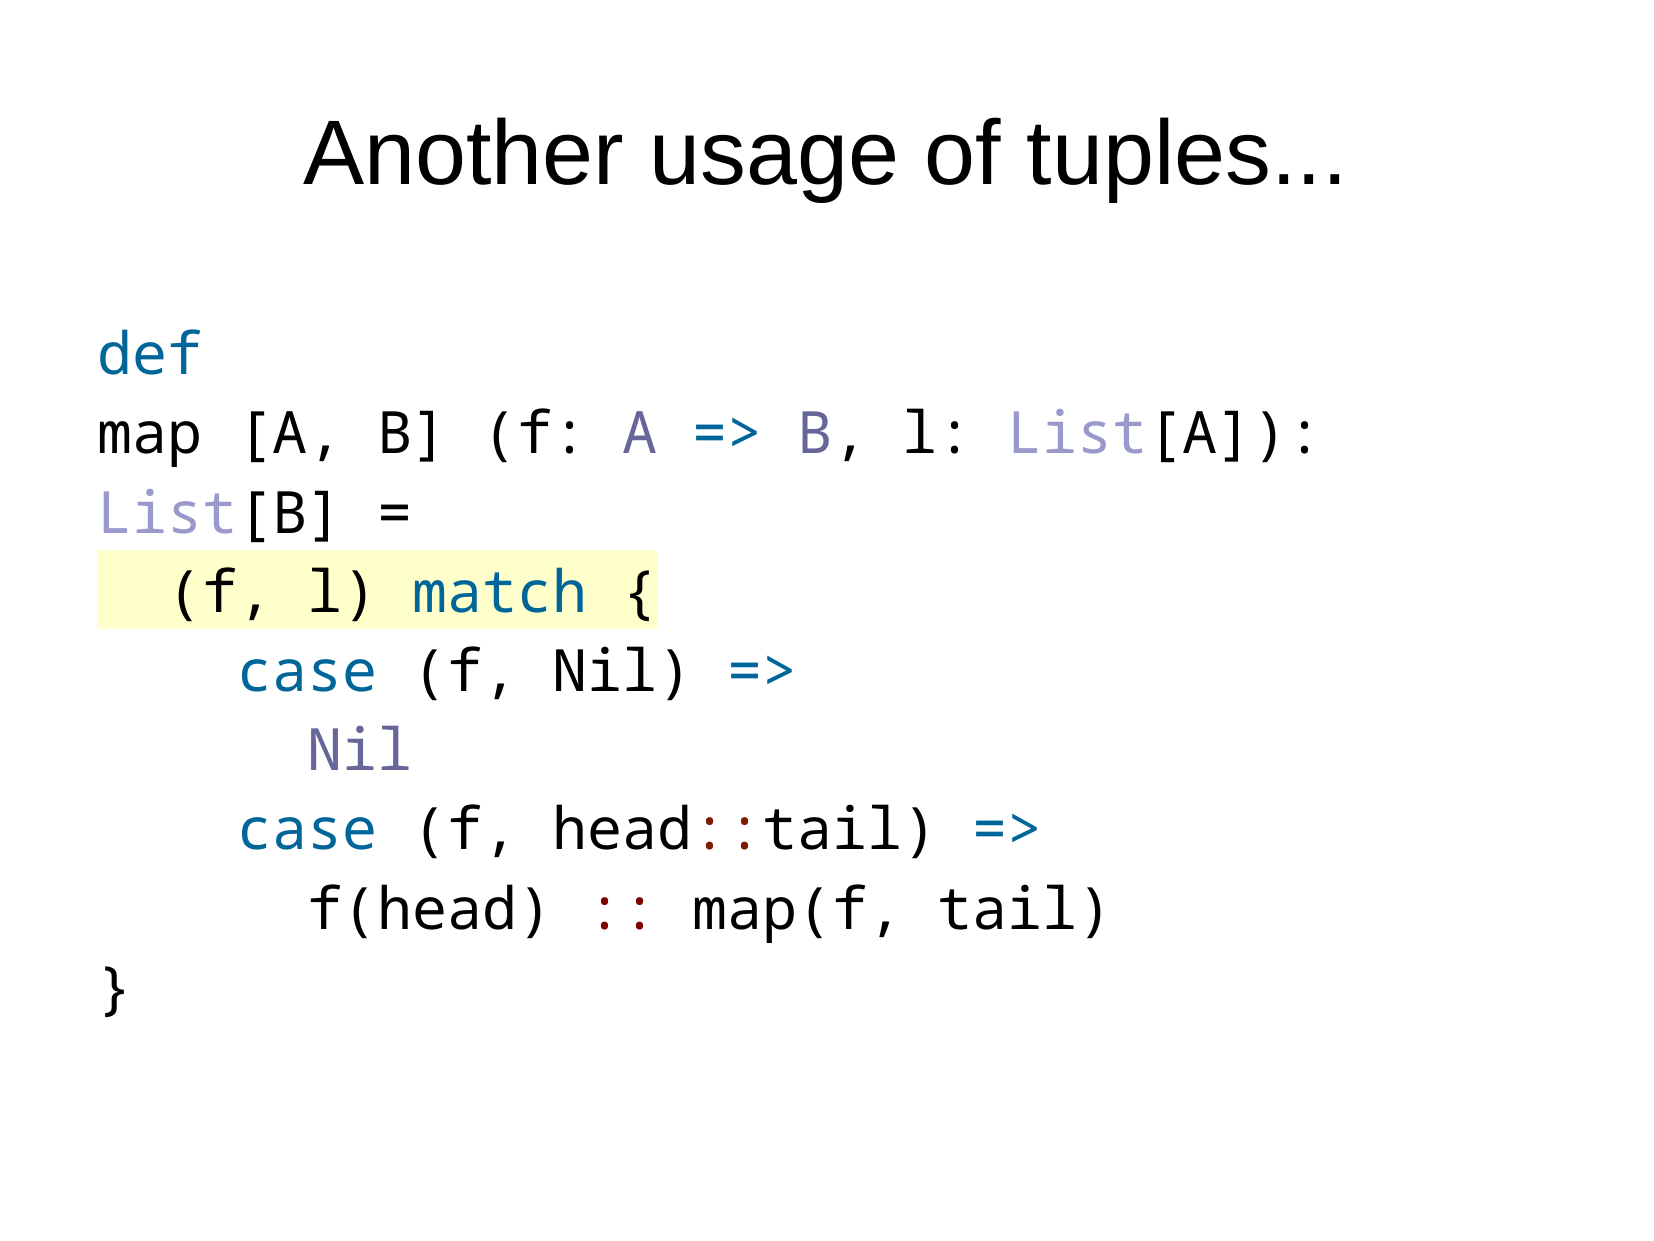

# Another usage of tuples...
def
map [A, B] (f: A => B, l: List[A]): List[B] =
 (f, l) match {
 case (f, Nil) =>
 Nil
 case (f, head::tail) =>
 f(head) :: map(f, tail)
}